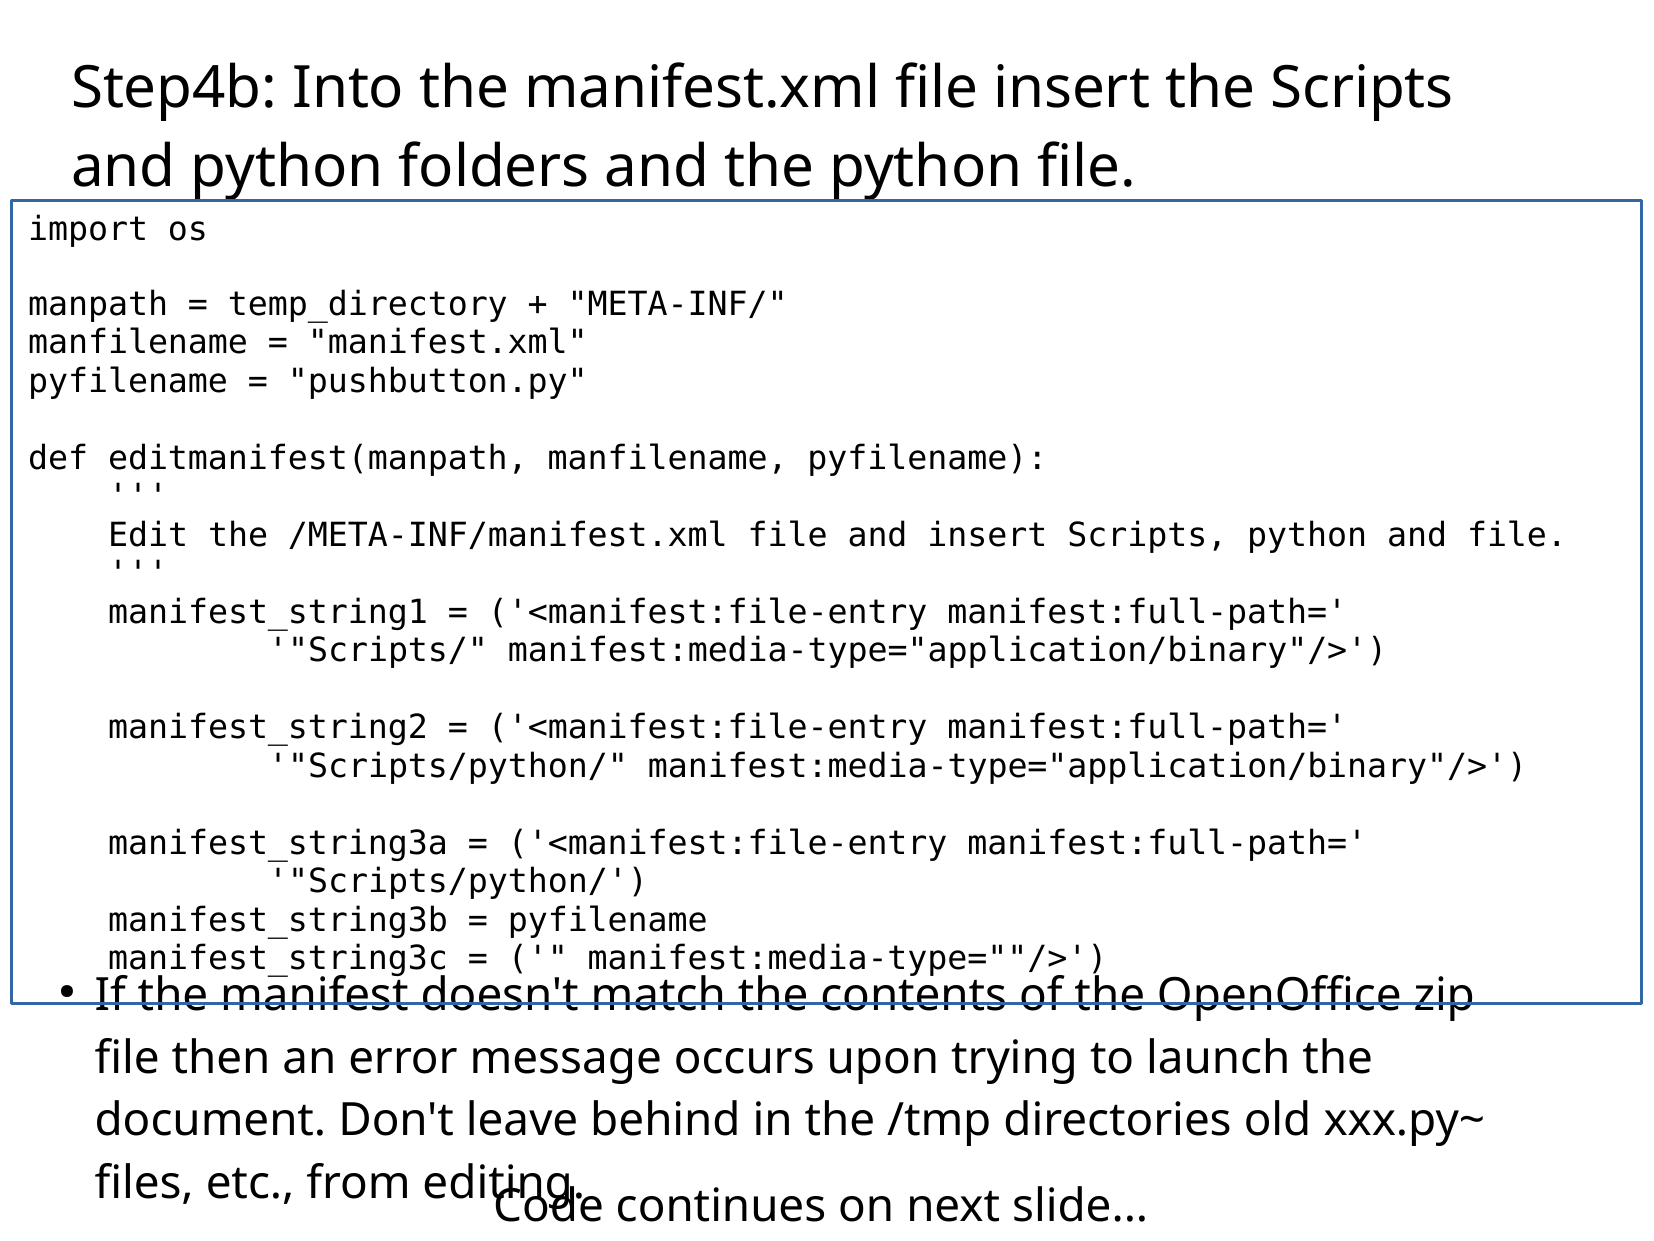

# Step4b: Into the manifest.xml file insert the Scripts and python folders and the python file.
import os
manpath = temp_directory + "META-INF/"
manfilename = "manifest.xml"
pyfilename = "pushbutton.py"
def editmanifest(manpath, manfilename, pyfilename):
 '''
 Edit the /META-INF/manifest.xml file and insert Scripts, python and file.
 '''
 manifest_string1 = ('<manifest:file-entry manifest:full-path='
 '"Scripts/" manifest:media-type="application/binary"/>')
 manifest_string2 = ('<manifest:file-entry manifest:full-path='
 '"Scripts/python/" manifest:media-type="application/binary"/>')
 manifest_string3a = ('<manifest:file-entry manifest:full-path='
 '"Scripts/python/')
 manifest_string3b = pyfilename
 manifest_string3c = ('" manifest:media-type=""/>')
If the manifest doesn't match the contents of the OpenOffice zip file then an error message occurs upon trying to launch the document. Don't leave behind in the /tmp directories old xxx.py~ files, etc., from editing.
Code continues on next slide...